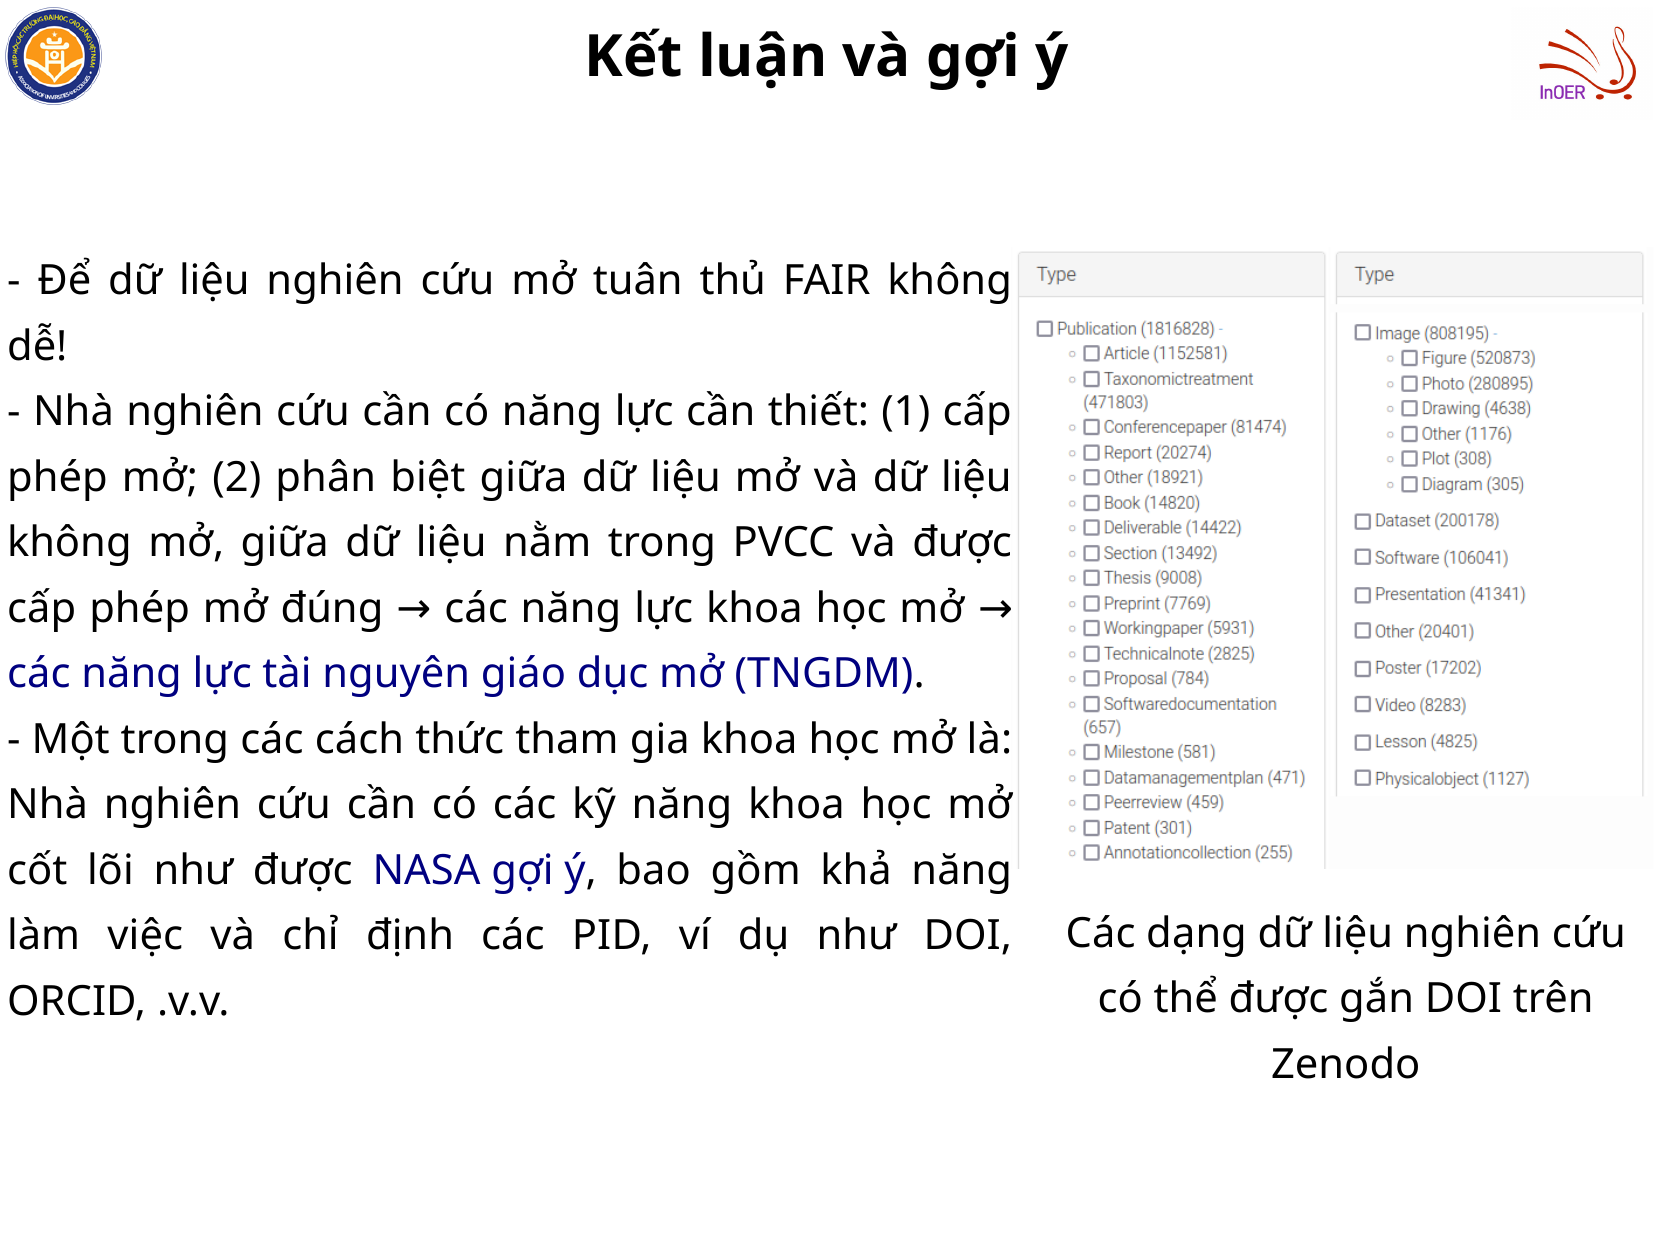

# Kết luận và gợi ý
- Để dữ liệu nghiên cứu mở tuân thủ FAIR không dễ!
- Nhà nghiên cứu cần có năng lực cần thiết: (1) cấp phép mở; (2) phân biệt giữa dữ liệu mở và dữ liệu không mở, giữa dữ liệu nằm trong PVCC và được cấp phép mở đúng → các năng lực khoa học mở → các năng lực tài nguyên giáo dục mở (TNGDM).
- Một trong các cách thức tham gia khoa học mở là: Nhà nghiên cứu cần có các kỹ năng khoa học mở cốt lõi như được NASA gợi ý, bao gồm khả năng làm việc và chỉ định các PID, ví dụ như DOI, ORCID, .v.v.
Các dạng dữ liệu nghiên cứu có thể được gắn DOI trên Zenodo